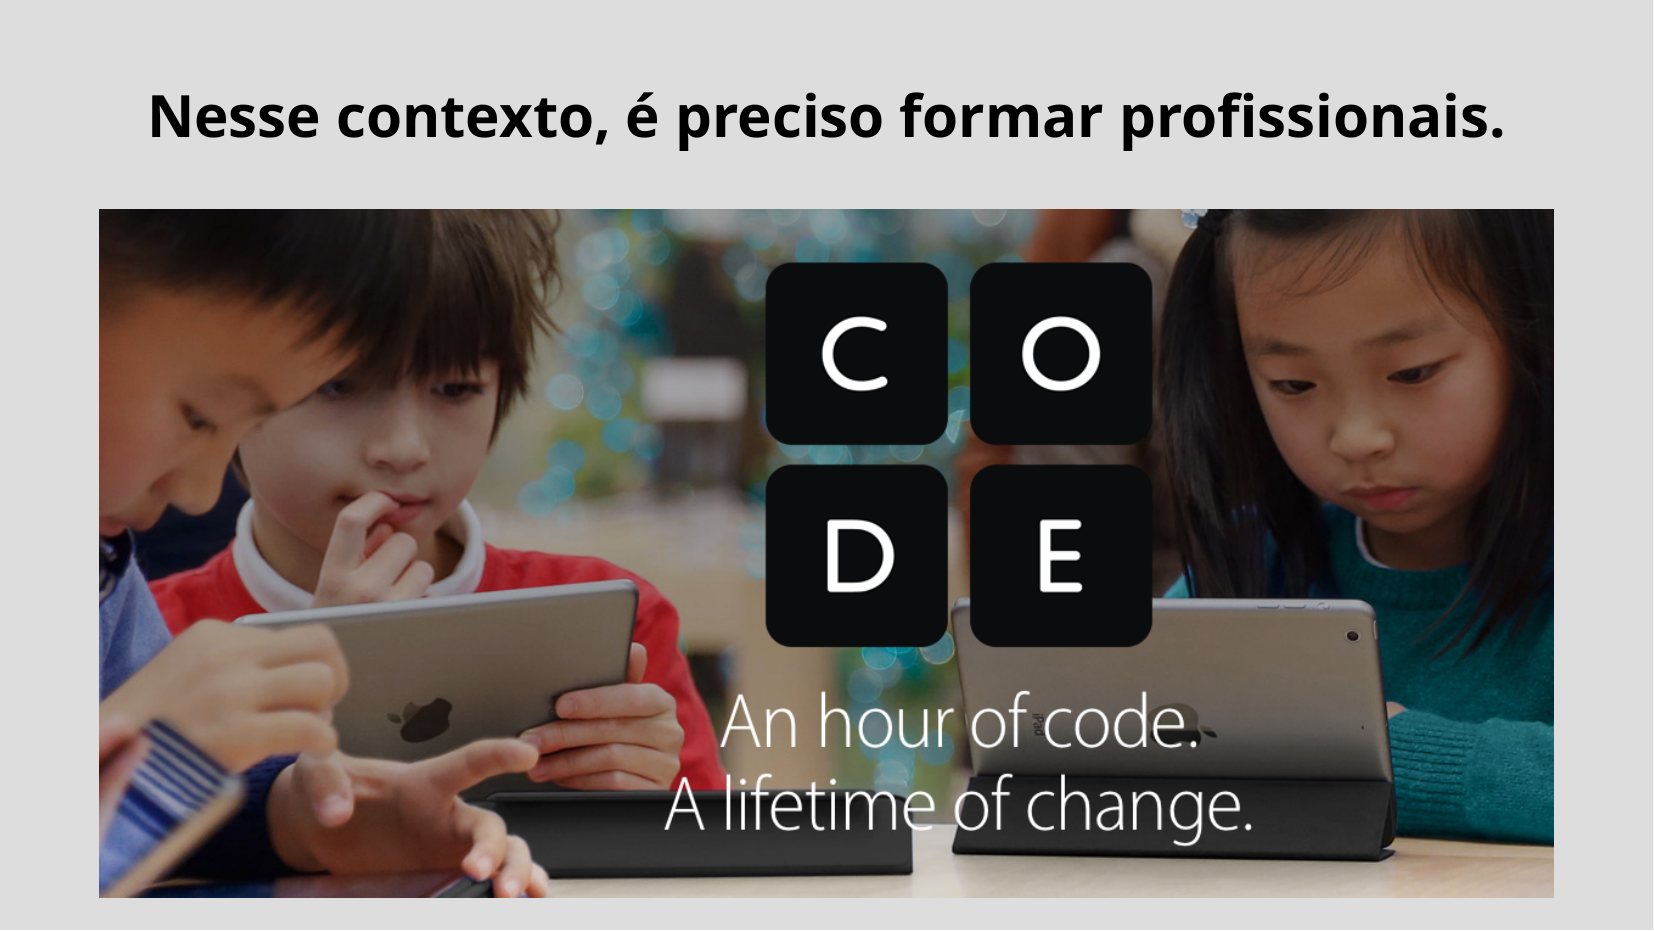

# Nesse contexto, é preciso formar profissionais.